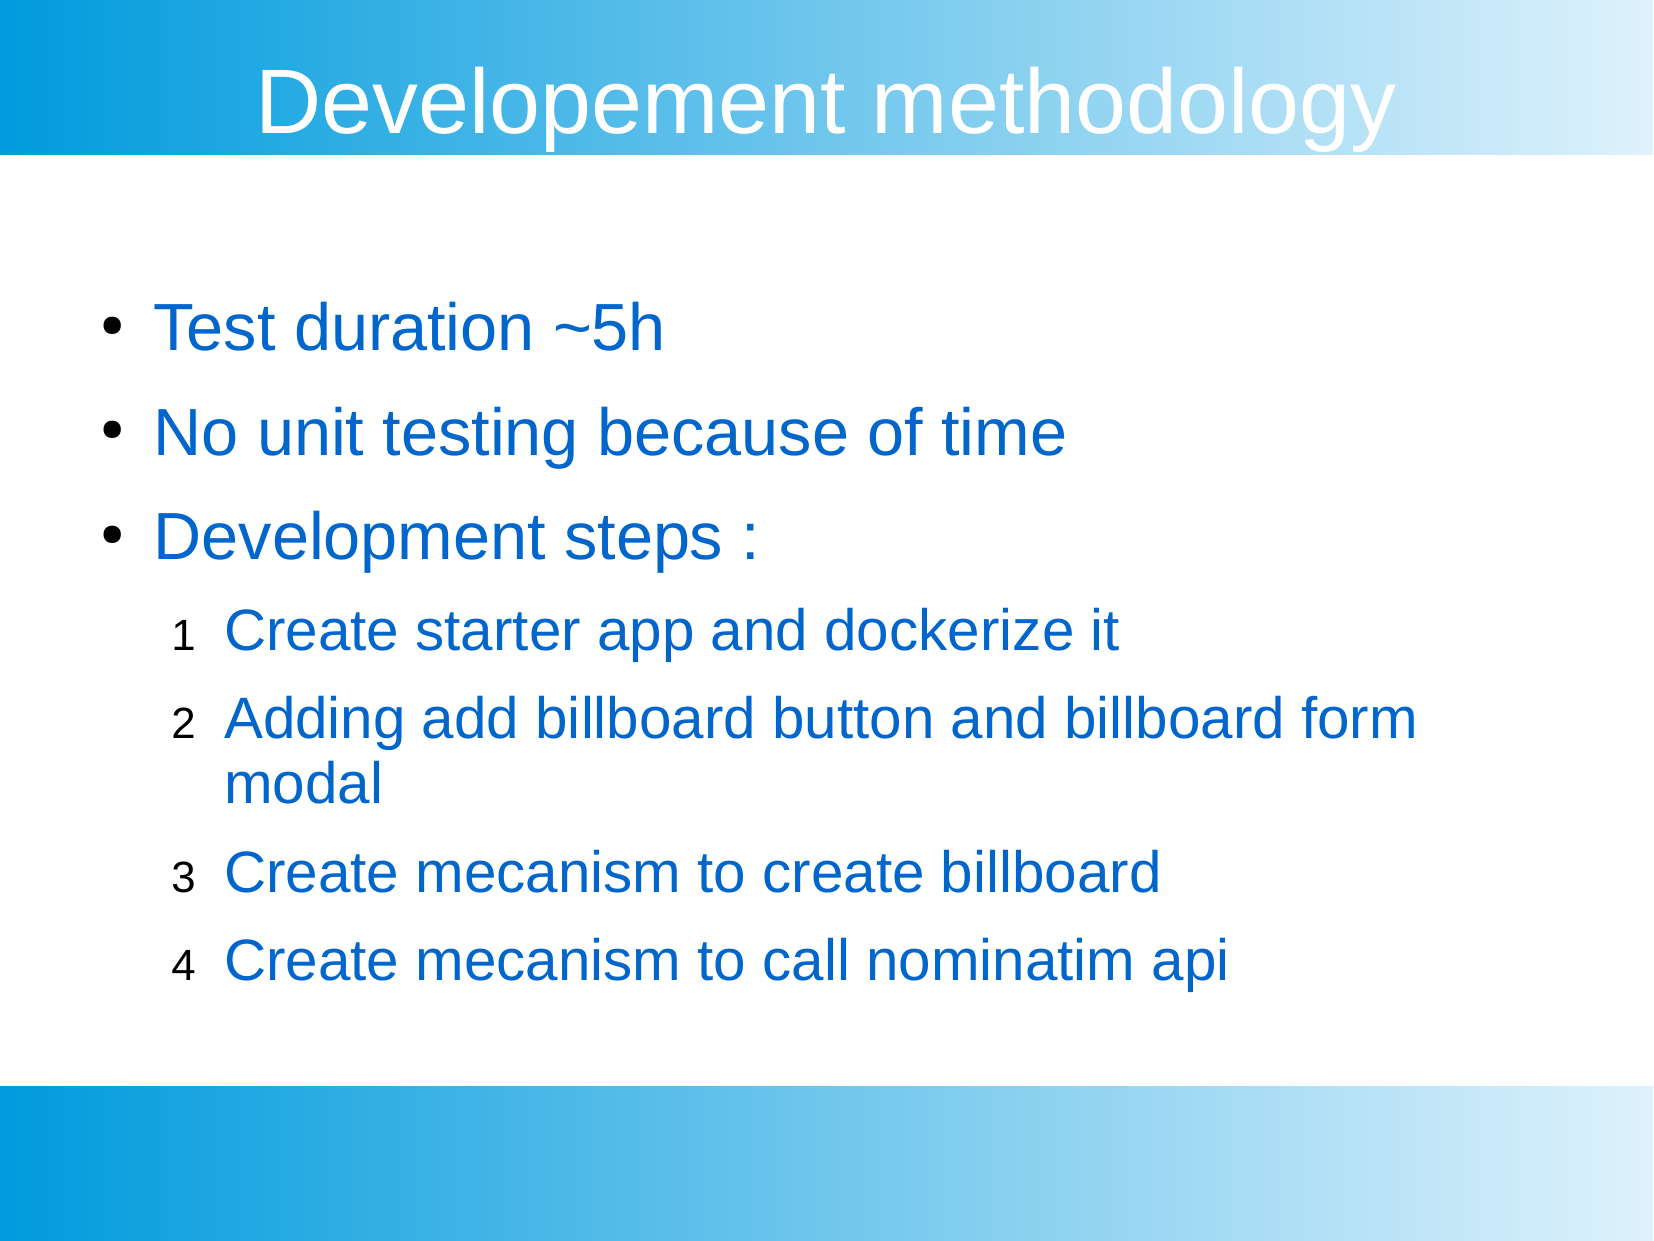

# Developement methodology
Test duration ~5h
No unit testing because of time
Development steps :
Create starter app and dockerize it
Adding add billboard button and billboard form modal
Create mecanism to create billboard
Create mecanism to call nominatim api